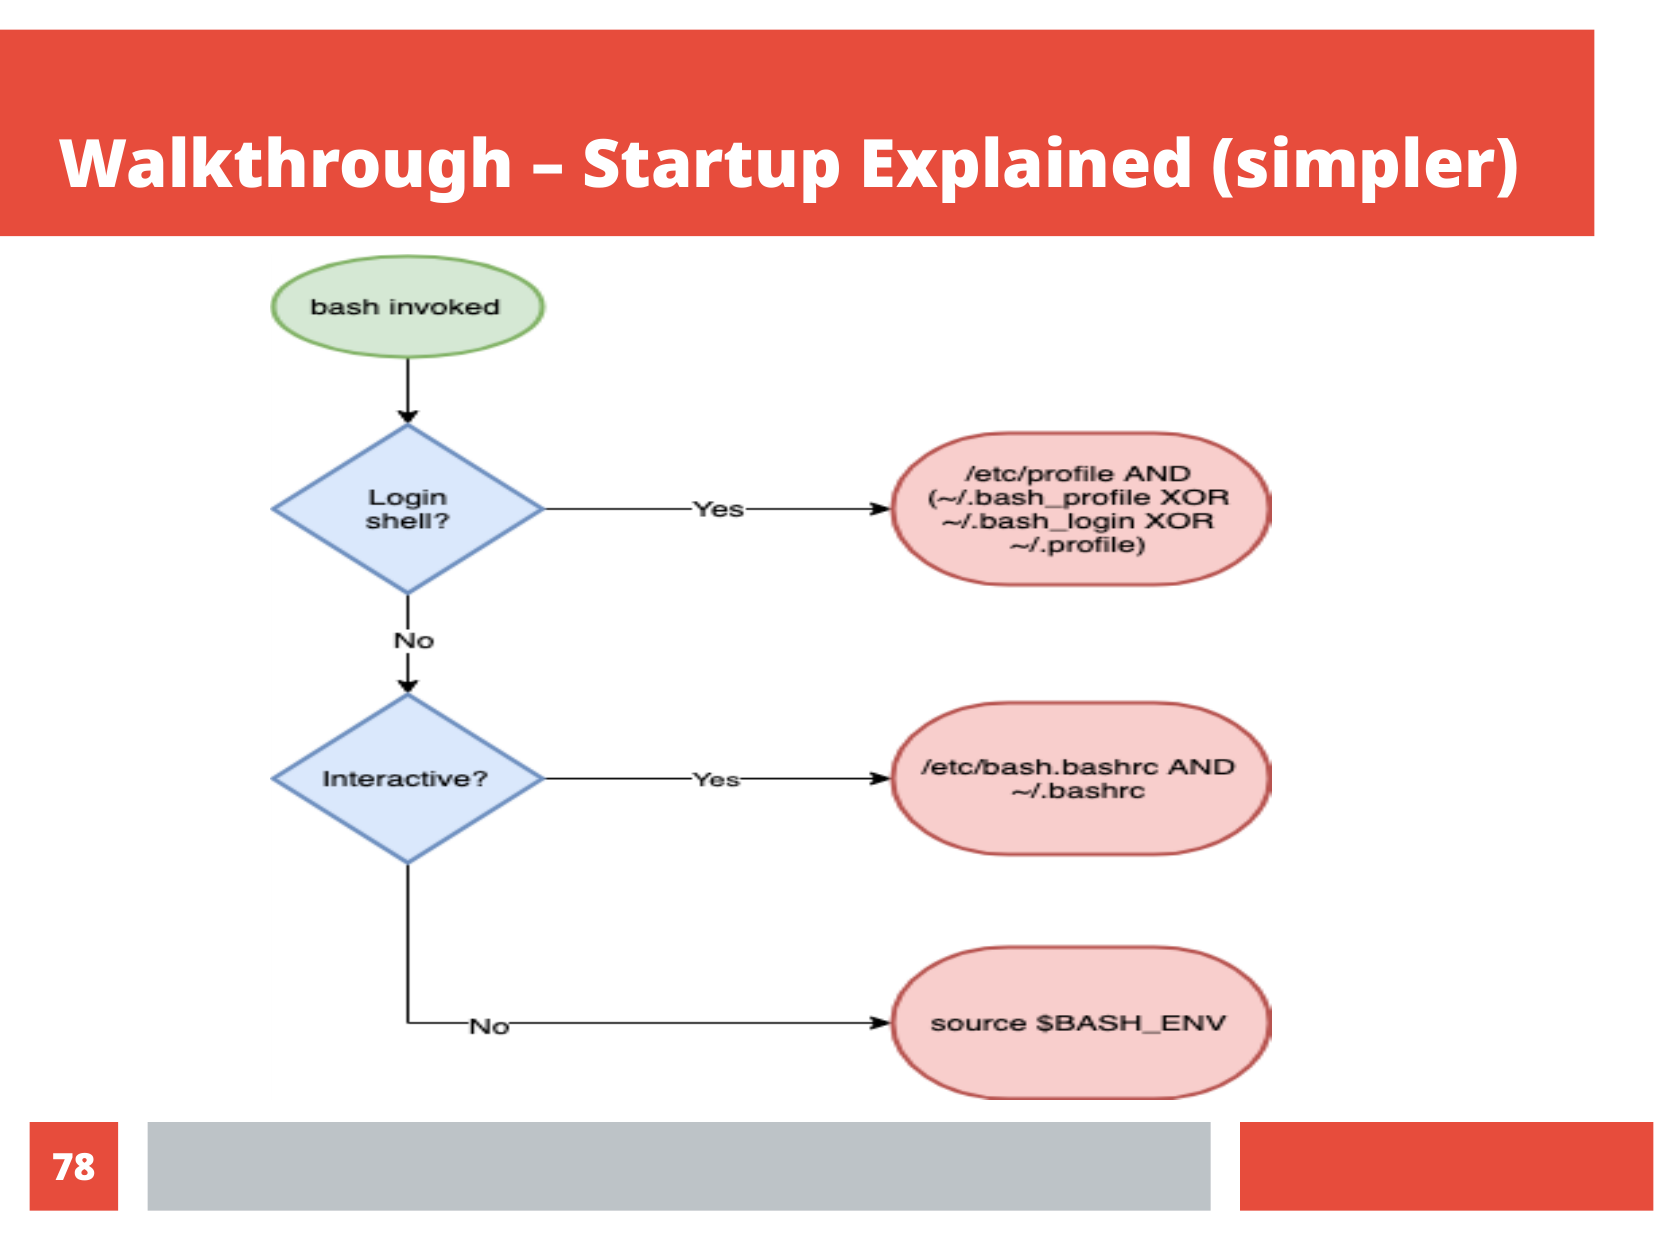

# Walkthrough – Startup Explained (simpler)
78